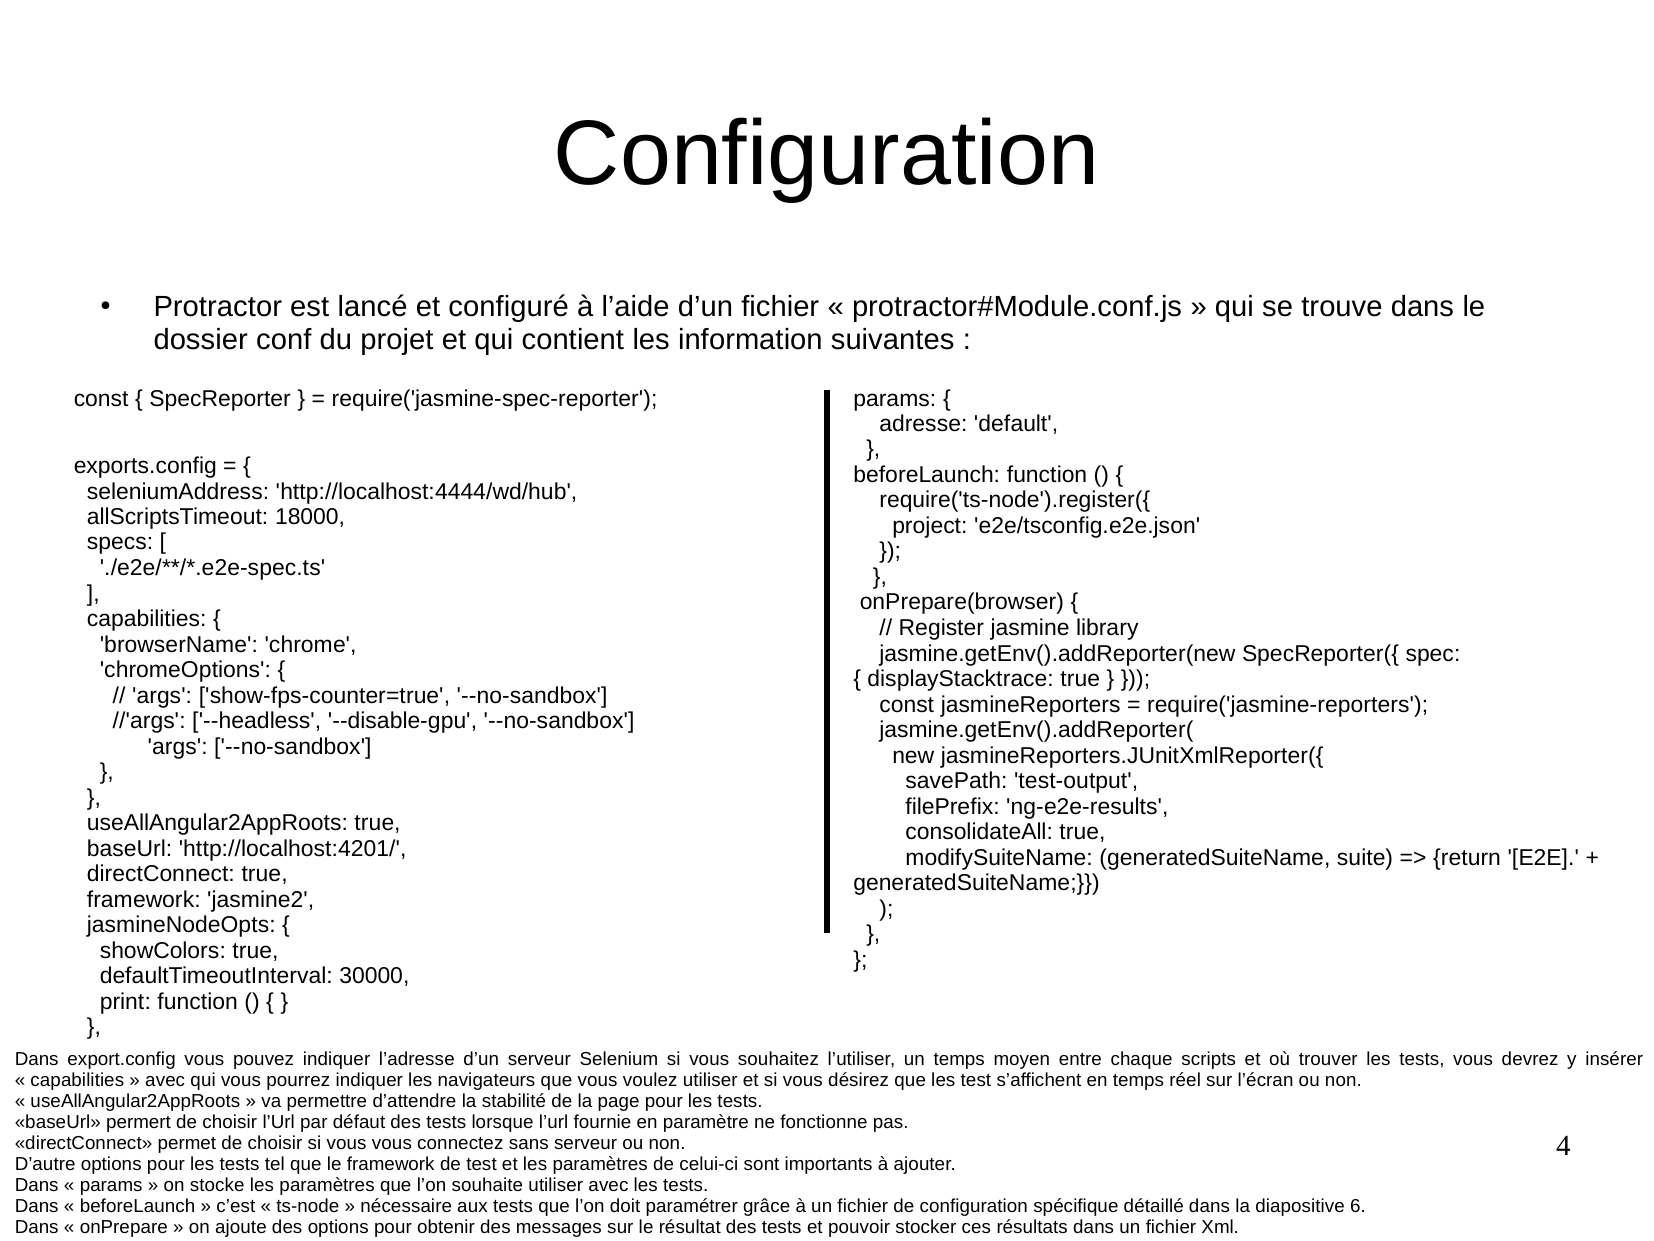

# Configuration
Protractor est lancé et configuré à l’aide d’un fichier « protractor#Module.conf.js » qui se trouve dans le dossier conf du projet et qui contient les information suivantes :
params: {
 adresse: 'default',
 },
beforeLaunch: function () {
 require('ts-node').register({
 project: 'e2e/tsconfig.e2e.json'
 });
 },
 onPrepare(browser) {
 // Register jasmine library
 jasmine.getEnv().addReporter(new SpecReporter({ spec: { displayStacktrace: true } }));
 const jasmineReporters = require('jasmine-reporters');
 jasmine.getEnv().addReporter(
 new jasmineReporters.JUnitXmlReporter({
 savePath: 'test-output',
 filePrefix: 'ng-e2e-results',
 consolidateAll: true,
 modifySuiteName: (generatedSuiteName, suite) => {return '[E2E].' + generatedSuiteName;}})
 );
 },
};
const { SpecReporter } = require('jasmine-spec-reporter');
exports.config = {
 seleniumAddress: 'http://localhost:4444/wd/hub',
 allScriptsTimeout: 18000,
 specs: [
 './e2e/**/*.e2e-spec.ts'
 ],
 capabilities: {
 'browserName': 'chrome',
 'chromeOptions': {
 // 'args': ['show-fps-counter=true', '--no-sandbox']
 //'args': ['--headless', '--disable-gpu', '--no-sandbox']
	'args': ['--no-sandbox']
 },
 },
 useAllAngular2AppRoots: true,
 baseUrl: 'http://localhost:4201/',
 directConnect: true,
 framework: 'jasmine2',
 jasmineNodeOpts: {
 showColors: true,
 defaultTimeoutInterval: 30000,
 print: function () { }
 },
Dans export.config vous pouvez indiquer l’adresse d’un serveur Selenium si vous souhaitez l’utiliser, un temps moyen entre chaque scripts et où trouver les tests, vous devrez y insérer « capabilities » avec qui vous pourrez indiquer les navigateurs que vous voulez utiliser et si vous désirez que les test s’affichent en temps réel sur l’écran ou non.
« useAllAngular2AppRoots » va permettre d’attendre la stabilité de la page pour les tests.
«baseUrl» permert de choisir l’Url par défaut des tests lorsque l’url fournie en paramètre ne fonctionne pas.
«directConnect» permet de choisir si vous vous connectez sans serveur ou non.
D’autre options pour les tests tel que le framework de test et les paramètres de celui-ci sont importants à ajouter.
Dans « params » on stocke les paramètres que l’on souhaite utiliser avec les tests.
Dans « beforeLaunch » c’est « ts-node » nécessaire aux tests que l’on doit paramétrer grâce à un fichier de configuration spécifique détaillé dans la diapositive 6.
Dans « onPrepare » on ajoute des options pour obtenir des messages sur le résultat des tests et pouvoir stocker ces résultats dans un fichier Xml.
4